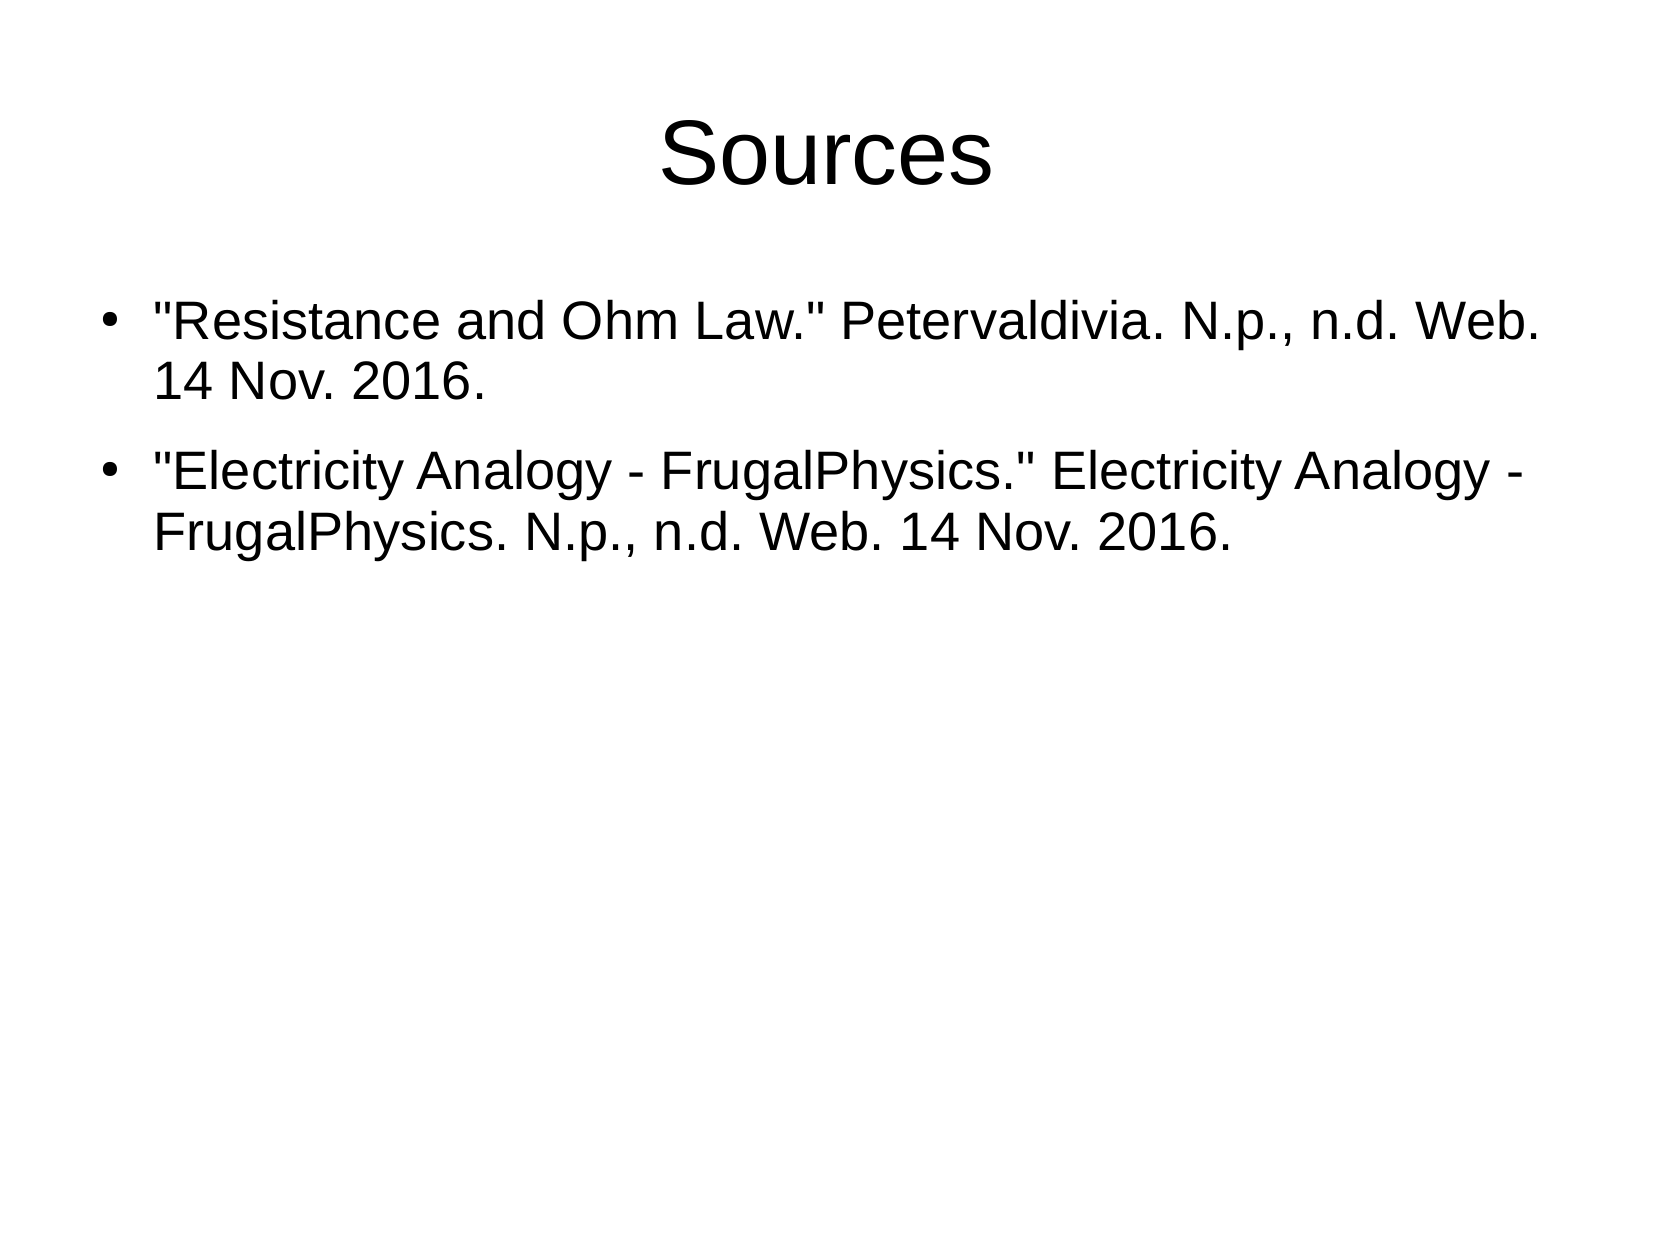

# Sources
"Resistance and Ohm Law." Petervaldivia. N.p., n.d. Web. 14 Nov. 2016.
"Electricity Analogy - FrugalPhysics." Electricity Analogy - FrugalPhysics. N.p., n.d. Web. 14 Nov. 2016.